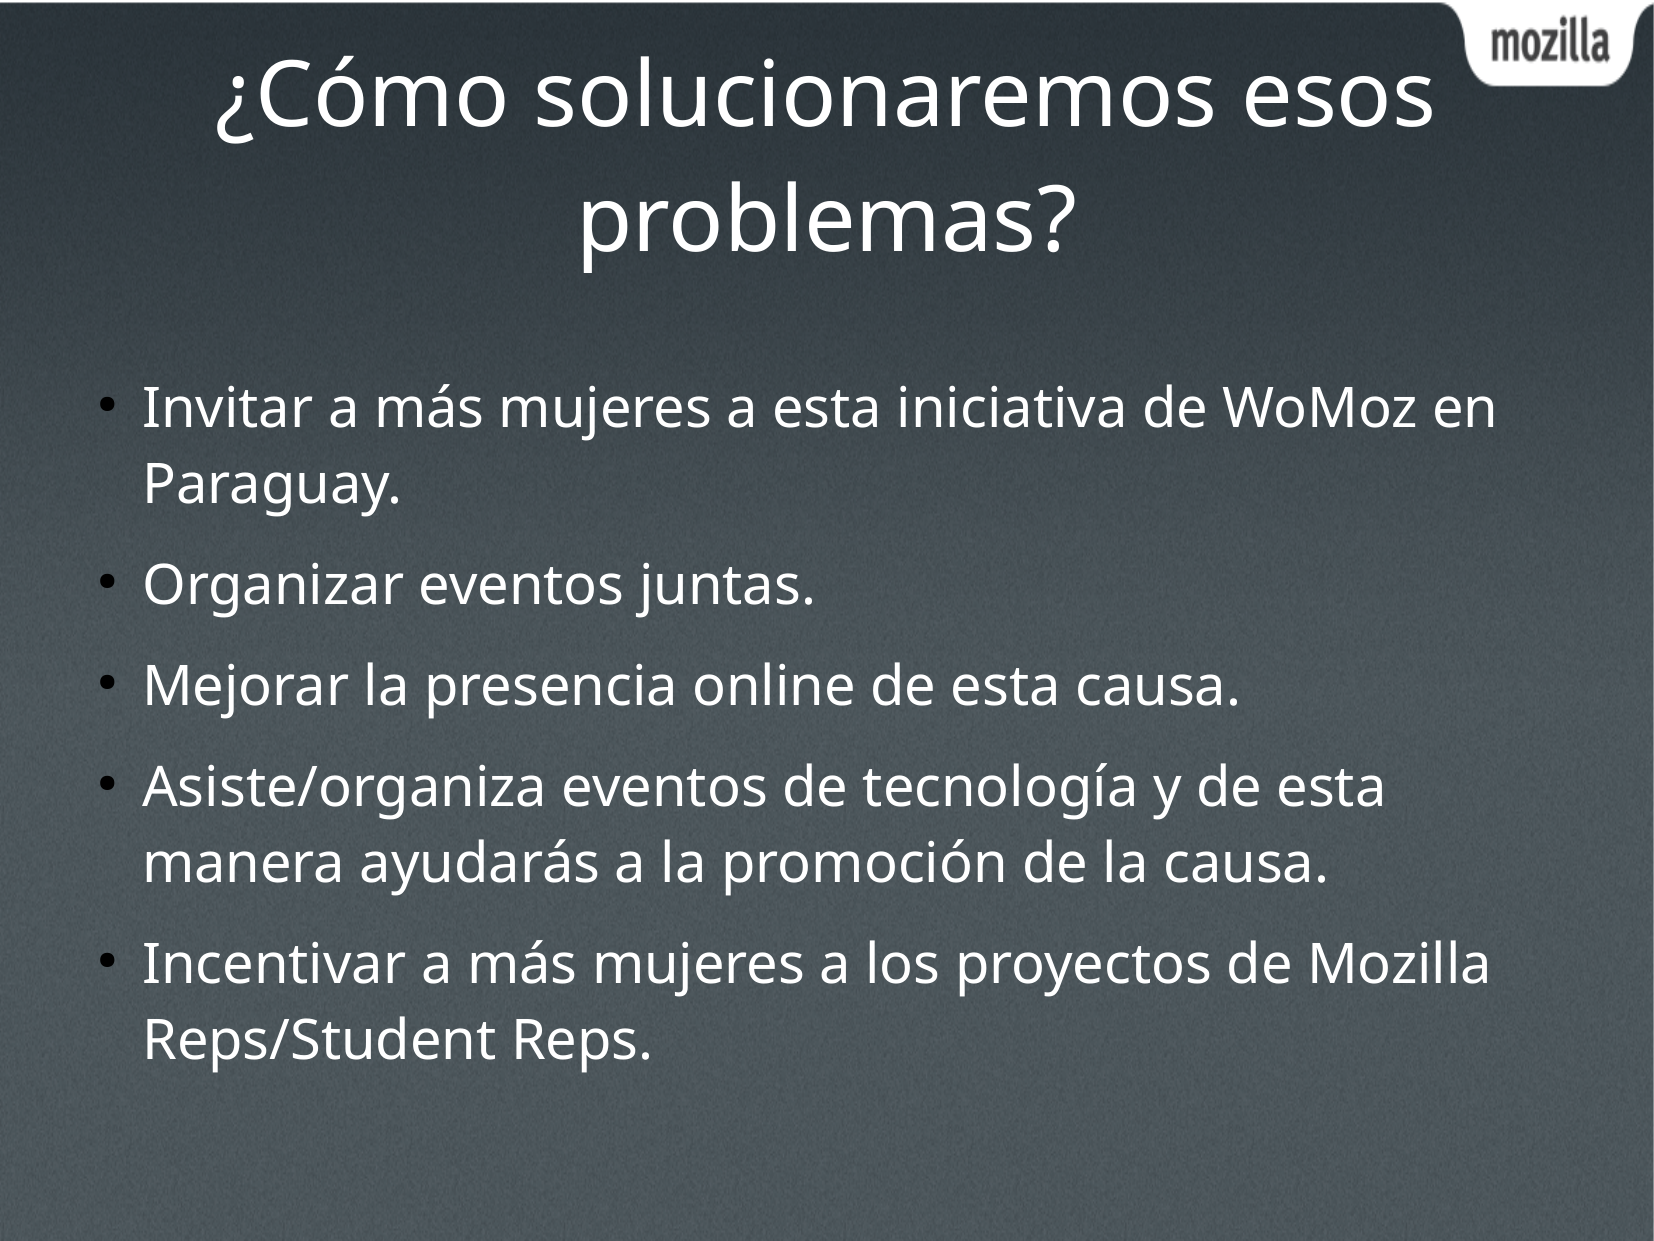

# ¿Cómo solucionaremos esos problemas?
Invitar a más mujeres a esta iniciativa de WoMoz en Paraguay.
Organizar eventos juntas.
Mejorar la presencia online de esta causa.
Asiste/organiza eventos de tecnología y de esta manera ayudarás a la promoción de la causa.
Incentivar a más mujeres a los proyectos de Mozilla Reps/Student Reps.